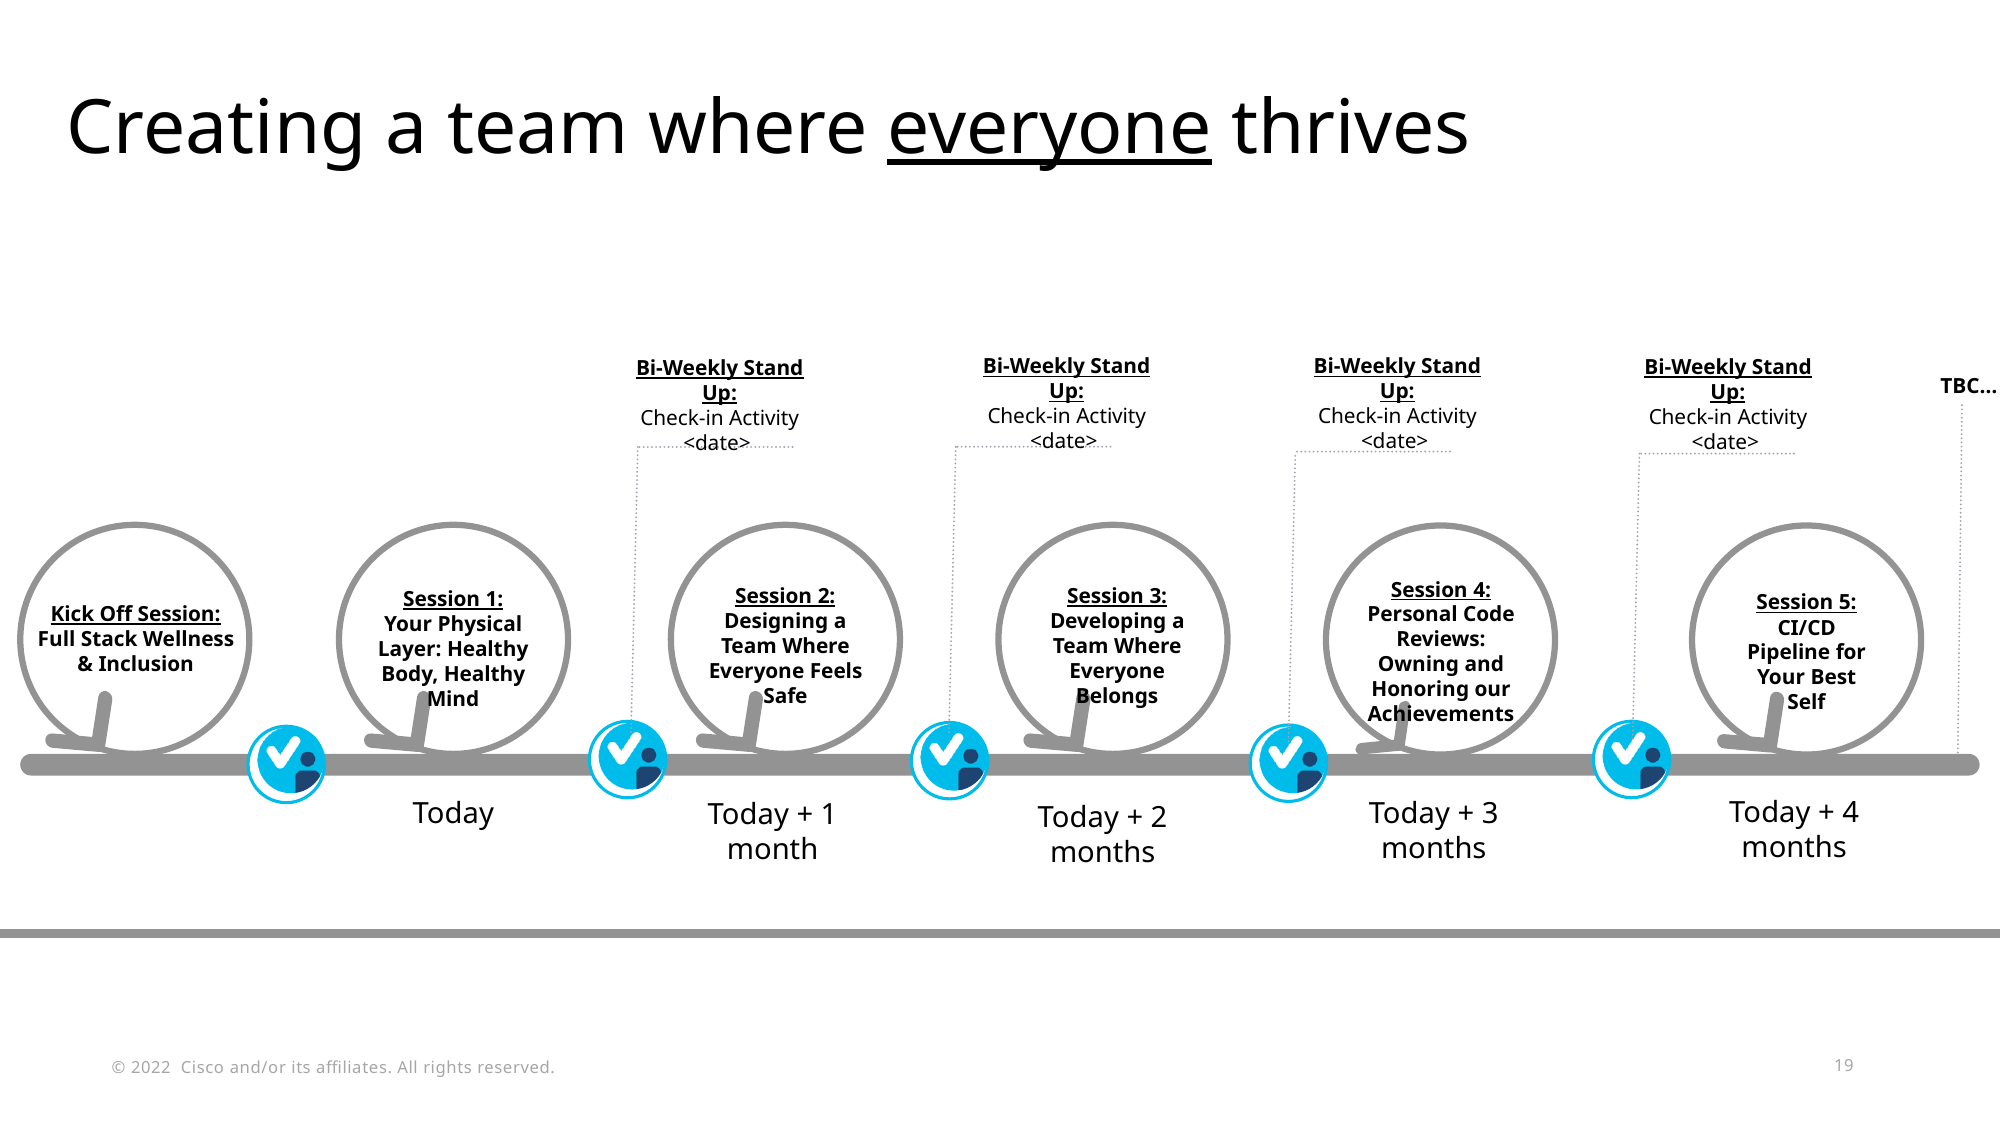

# Creating a team where everyone thrives
Bi-Weekly Stand Up:
Check-in Activity
<date>
Bi-Weekly Stand Up:
Check-in Activity
<date>
Bi-Weekly Stand Up:
Check-in Activity
<date>
Bi-Weekly Stand Up:
Check-in Activity
<date>
TBC…
Session 4:
Personal Code Reviews: Owning and Honoring our Achievements
Session 2:
Designing a Team Where Everyone Feels Safe
Session 3:
Developing a Team Where Everyone Belongs
Session 1:
Your Physical Layer: Healthy Body, Healthy Mind
Session 5:
CI/CD Pipeline for Your Best Self
Kick Off Session:
Full Stack Wellness & Inclusion
Today + 4 months
Today
Today + 3 months
Today + 1 month
Today + 2 months